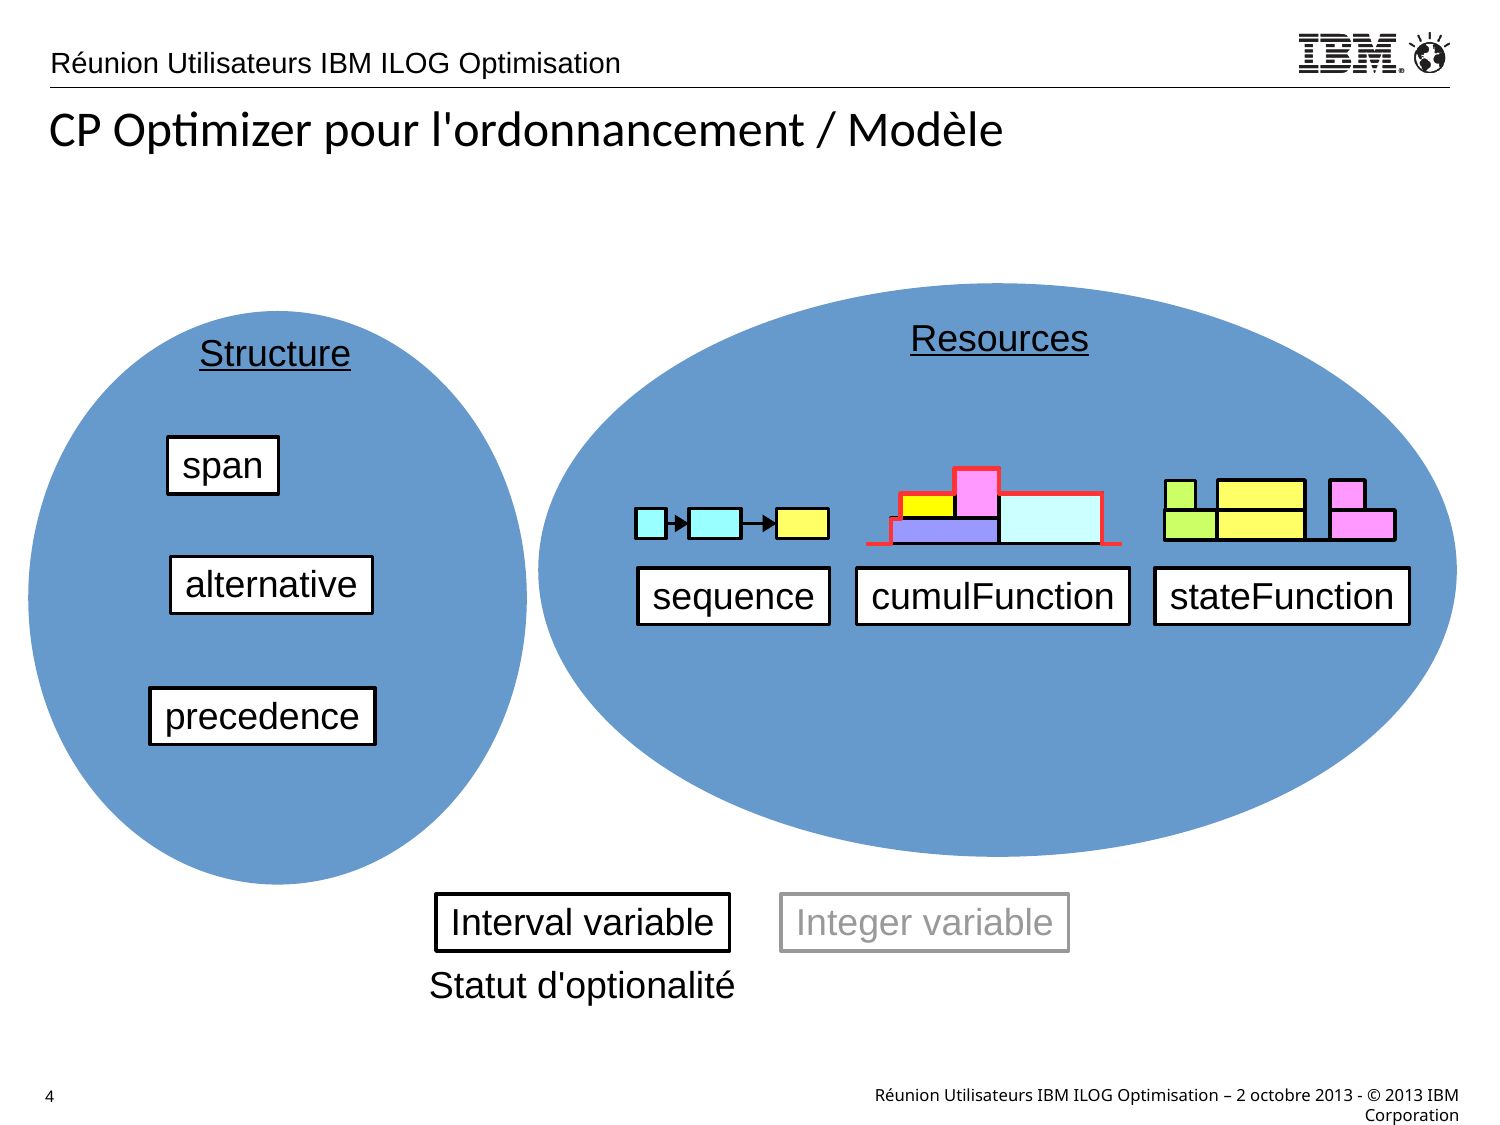

# CP Optimizer pour l'ordonnancement / Modèle
Resources
Structure
span
alternative
sequence
cumulFunction
stateFunction
precedence
Interval variable
Integer variable
Statut d'optionalité